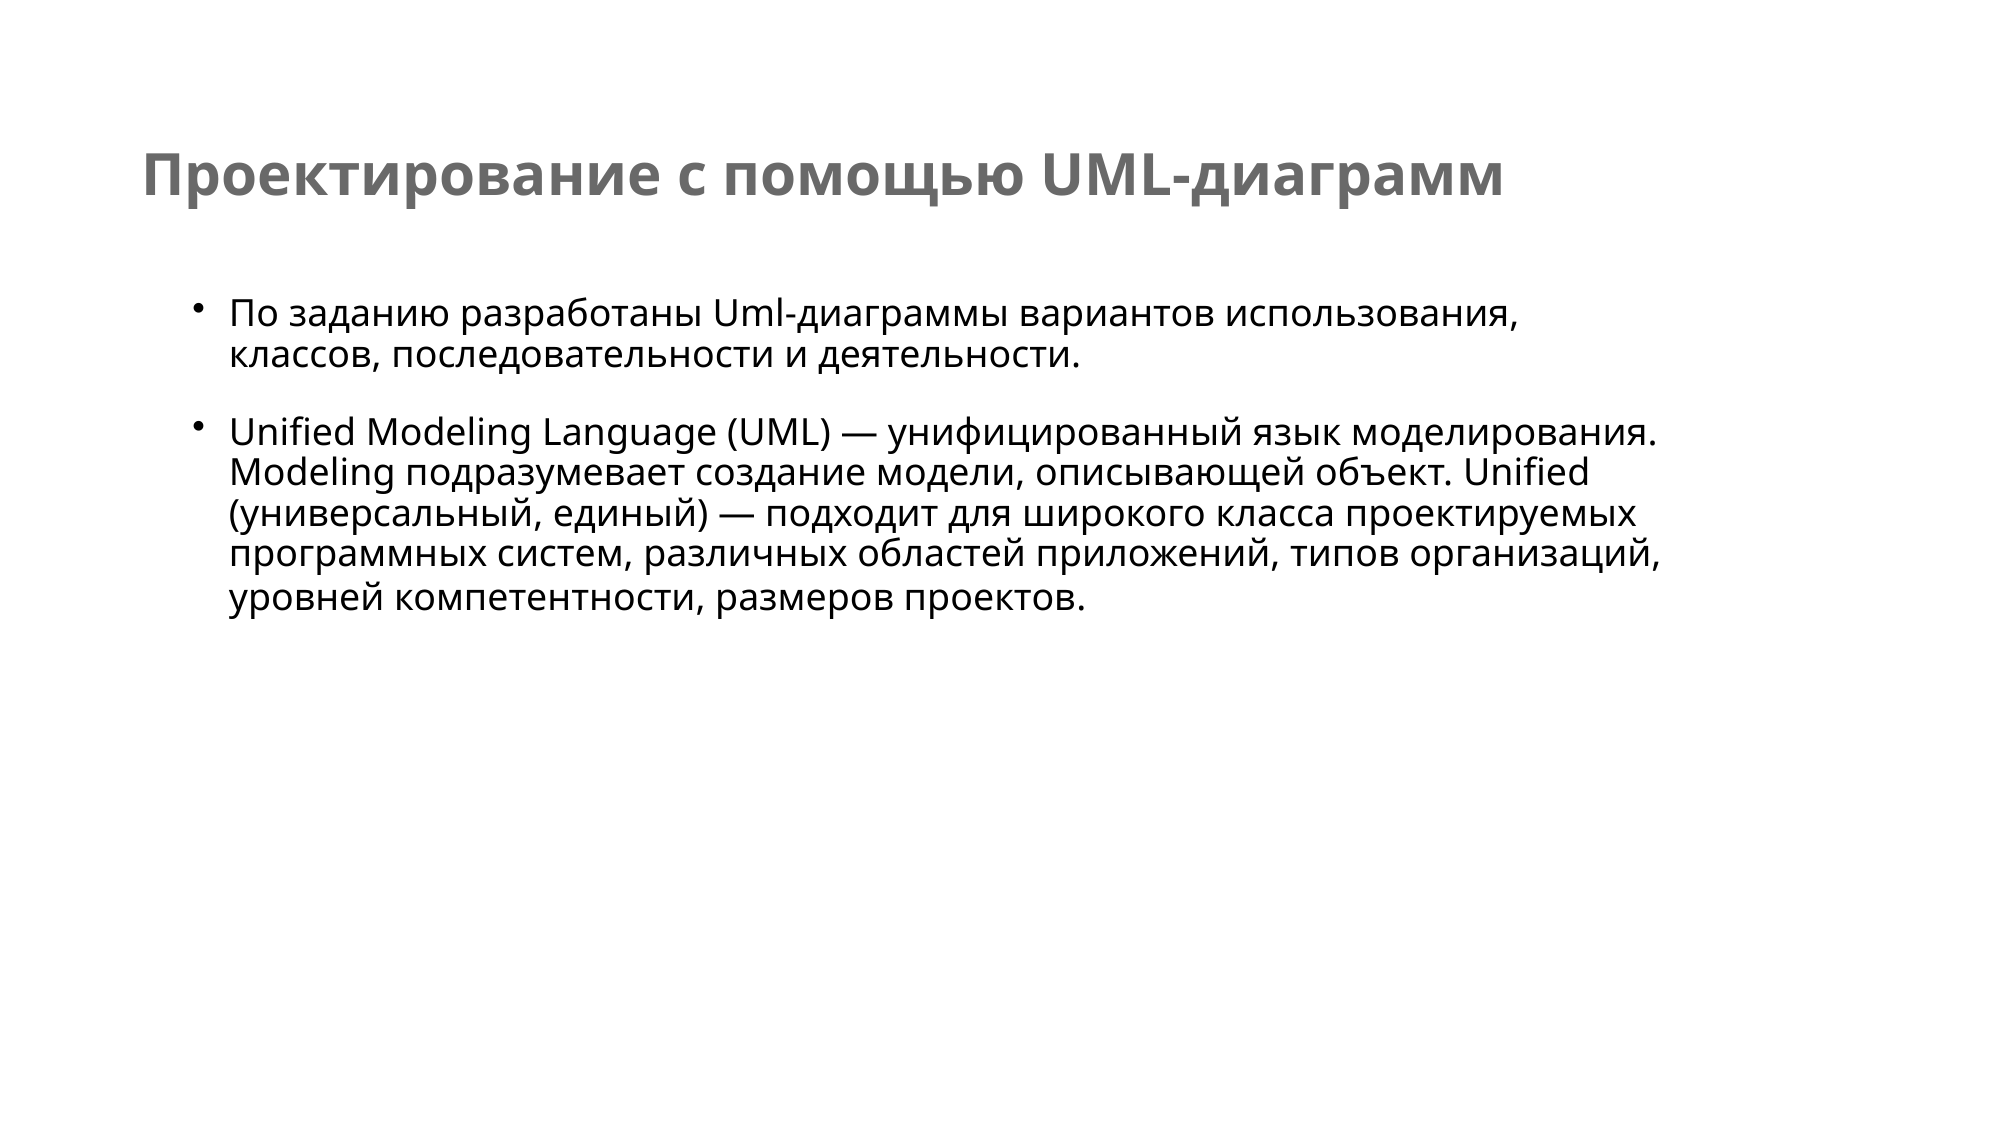

# Проектирование с помощью UML-диаграмм
По заданию разработаны Uml-диаграммы вариантов использования, классов, последовательности и деятельности.
Unified Modeling Language (UML) — унифицированный язык моделирования. Modeling подразумевает создание модели, описывающей объект. Unified (универсальный, единый) — подходит для широкого класса проектируемых программных систем, различных областей приложений, типов организаций, уровней компетентности, размеров проектов.